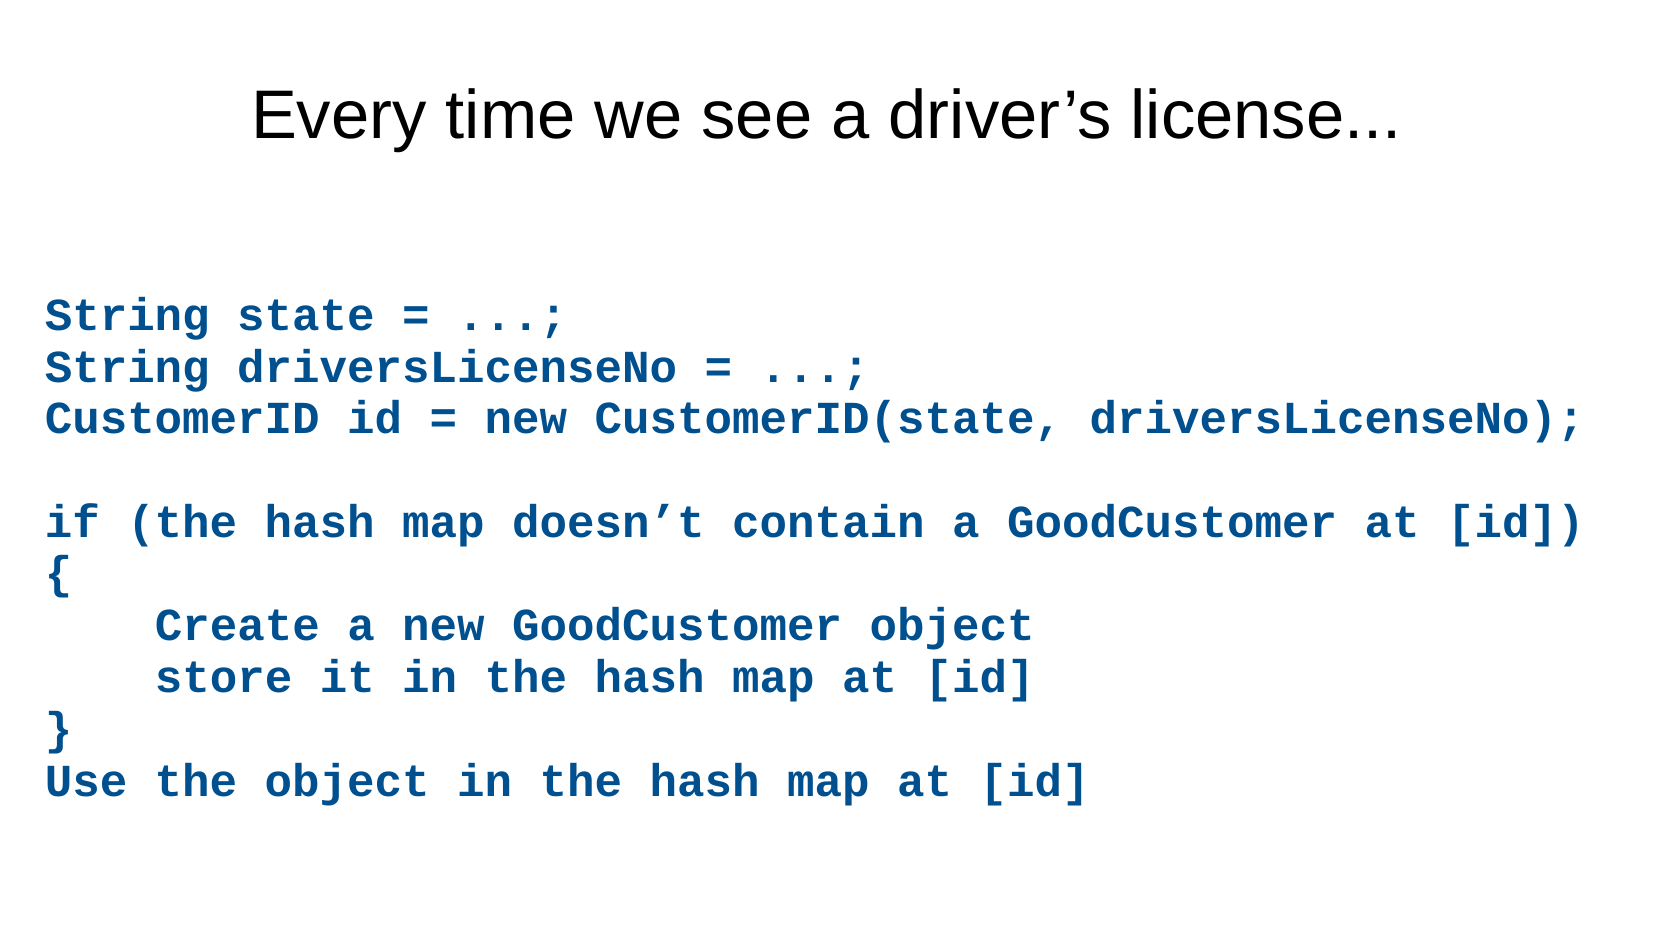

# Every time we see a driver’s license...
String state = ...;
String driversLicenseNo = ...;
CustomerID id = new CustomerID(state, driversLicenseNo);
if (the hash map doesn’t contain a GoodCustomer at [id]) {
 Create a new GoodCustomer object
 store it in the hash map at [id]
}
Use the object in the hash map at [id]